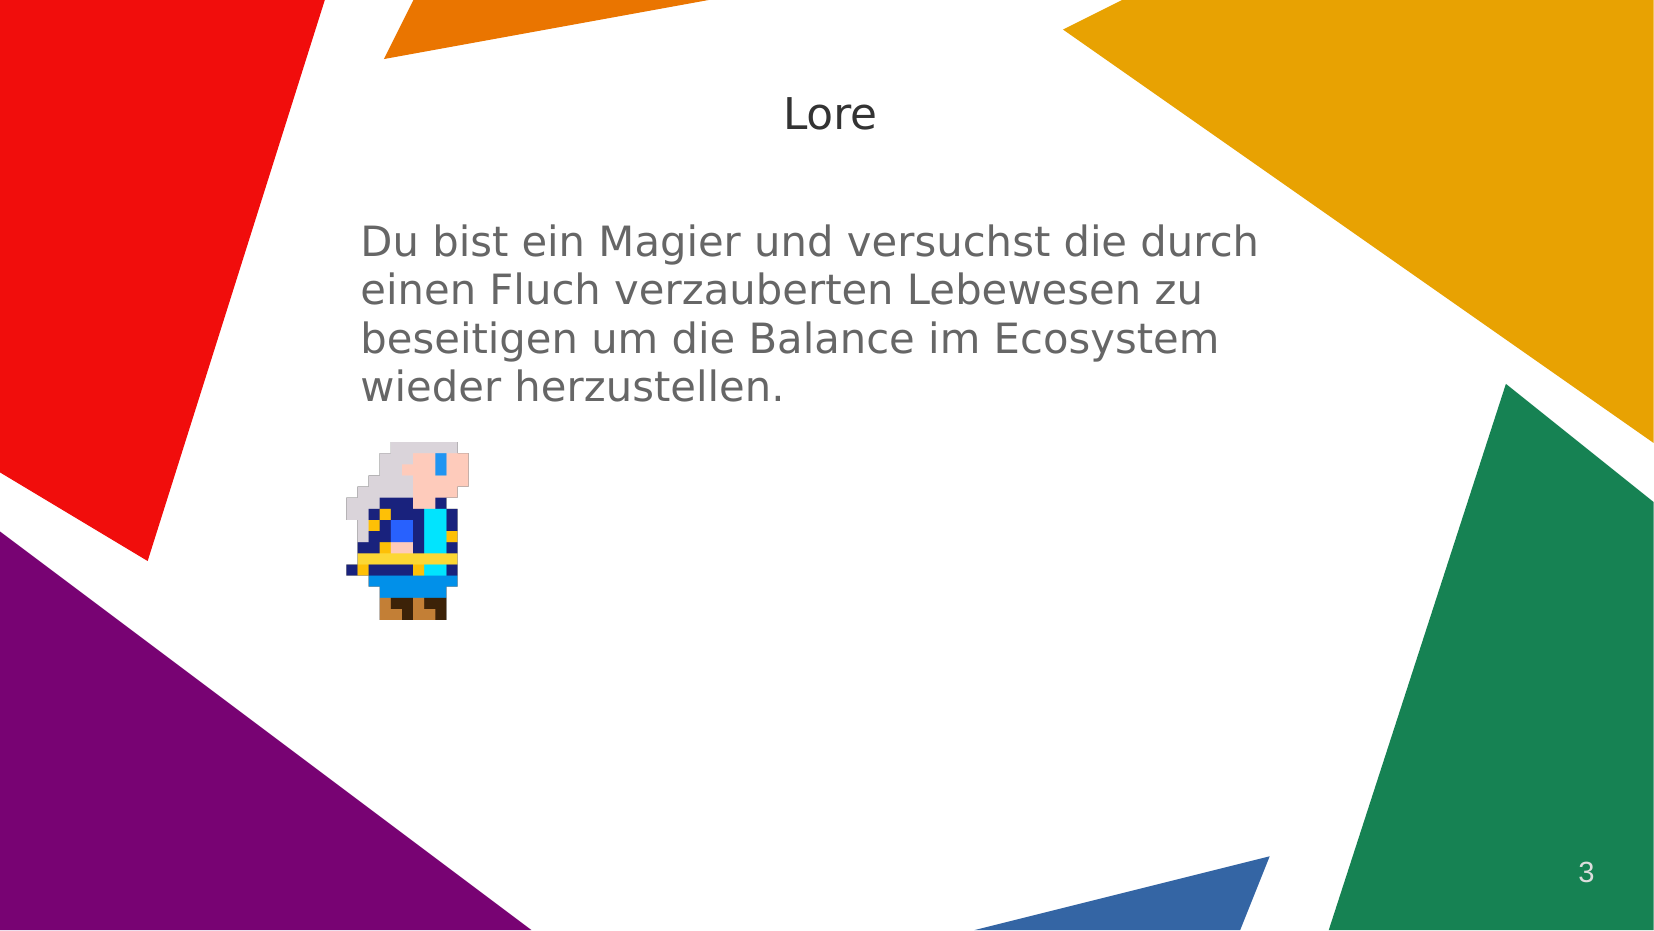

# Lore
Du bist ein Magier und versuchst die durch einen Fluch verzauberten Lebewesen zu beseitigen um die Balance im Ecosystem wieder herzustellen.
3